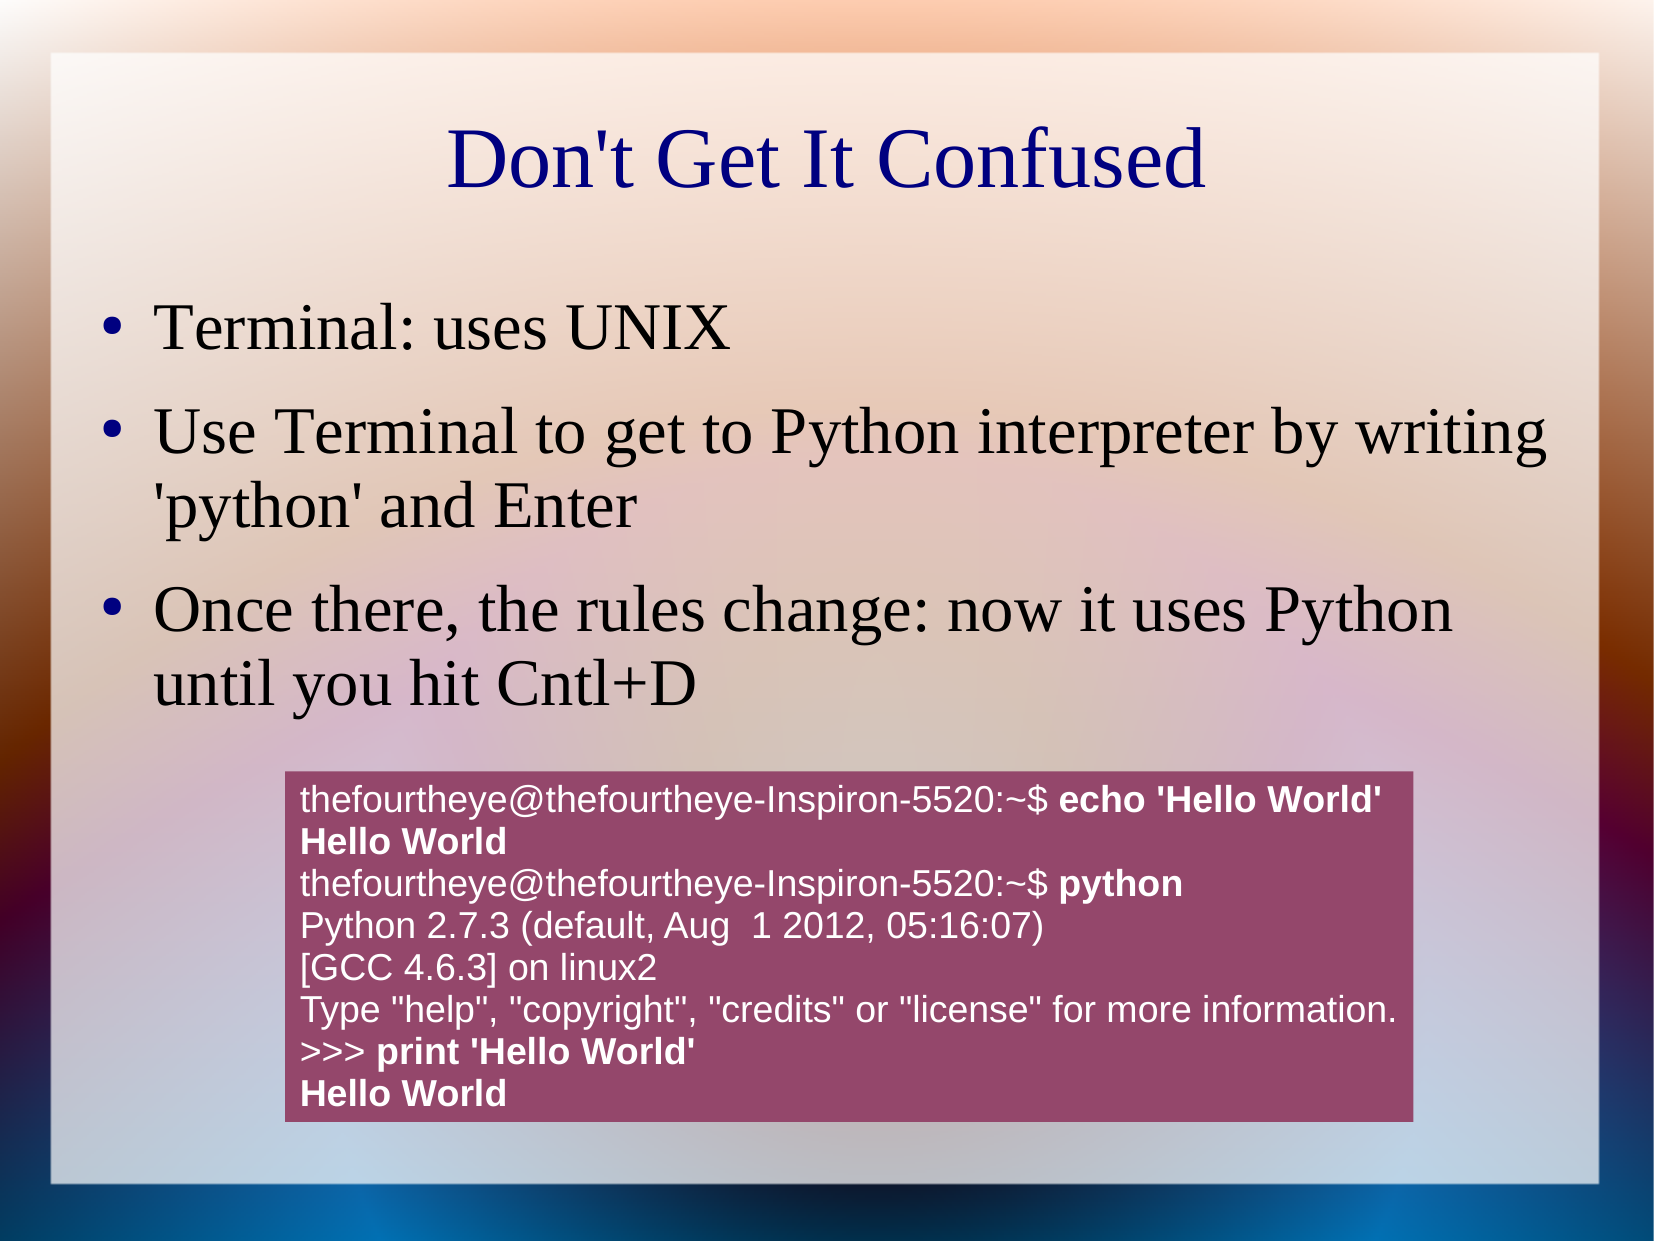

# Don't Get It Confused
Terminal: uses UNIX
Use Terminal to get to Python interpreter by writing 'python' and Enter
Once there, the rules change: now it uses Python until you hit Cntl+D
thefourtheye@thefourtheye-Inspiron-5520:~$ echo 'Hello World'
Hello World
thefourtheye@thefourtheye-Inspiron-5520:~$ python
Python 2.7.3 (default, Aug 1 2012, 05:16:07)
[GCC 4.6.3] on linux2
Type "help", "copyright", "credits" or "license" for more information.
>>> print 'Hello World'
Hello World